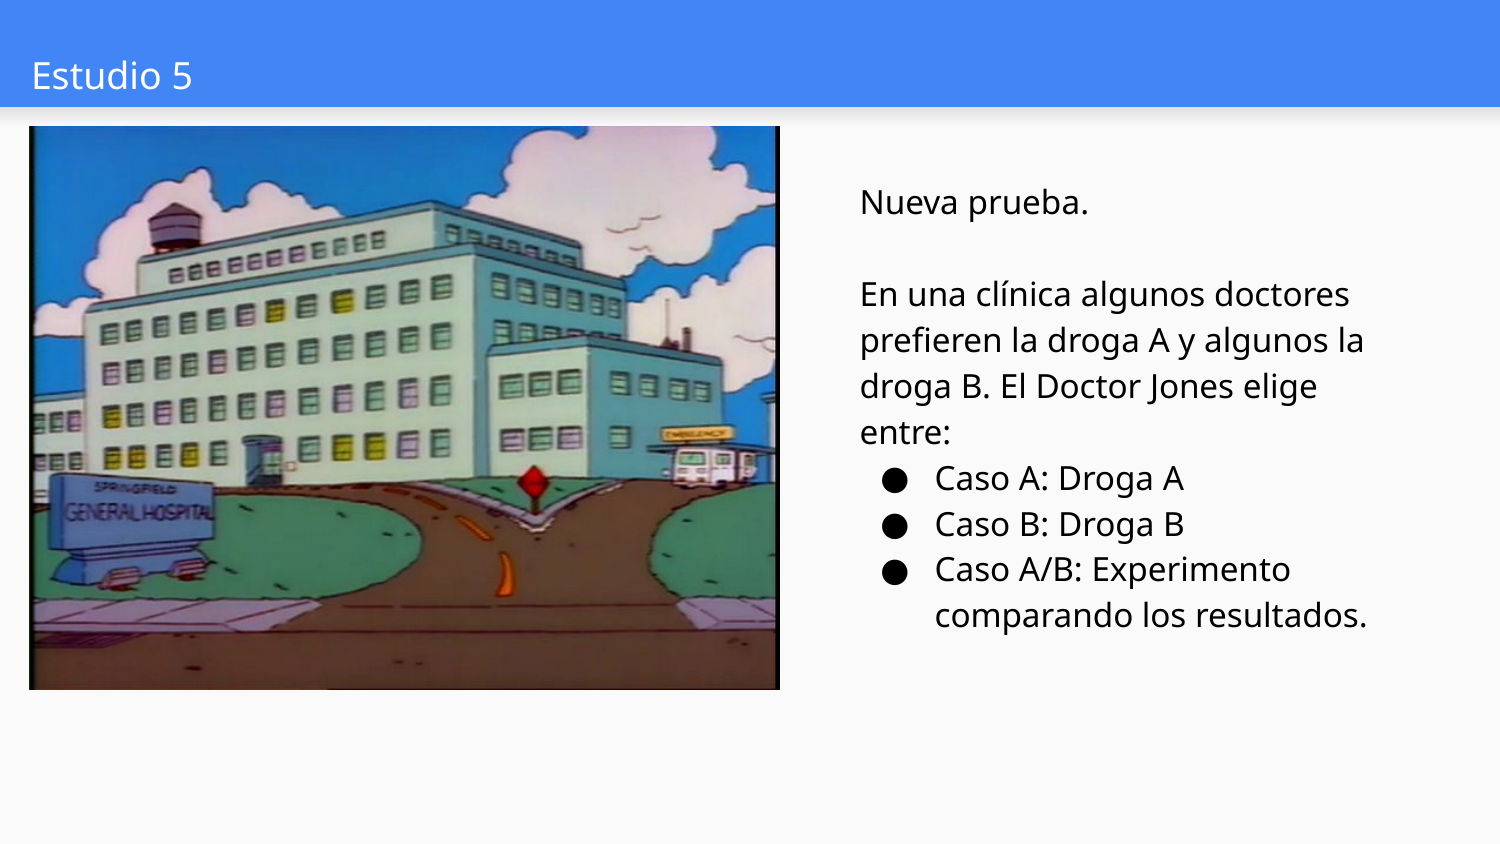

# Estudio 5
Nueva prueba.
En una clínica algunos doctores prefieren la droga A y algunos la droga B. El Doctor Jones elige entre:
Caso A: Droga A
Caso B: Droga B
Caso A/B: Experimento comparando los resultados.